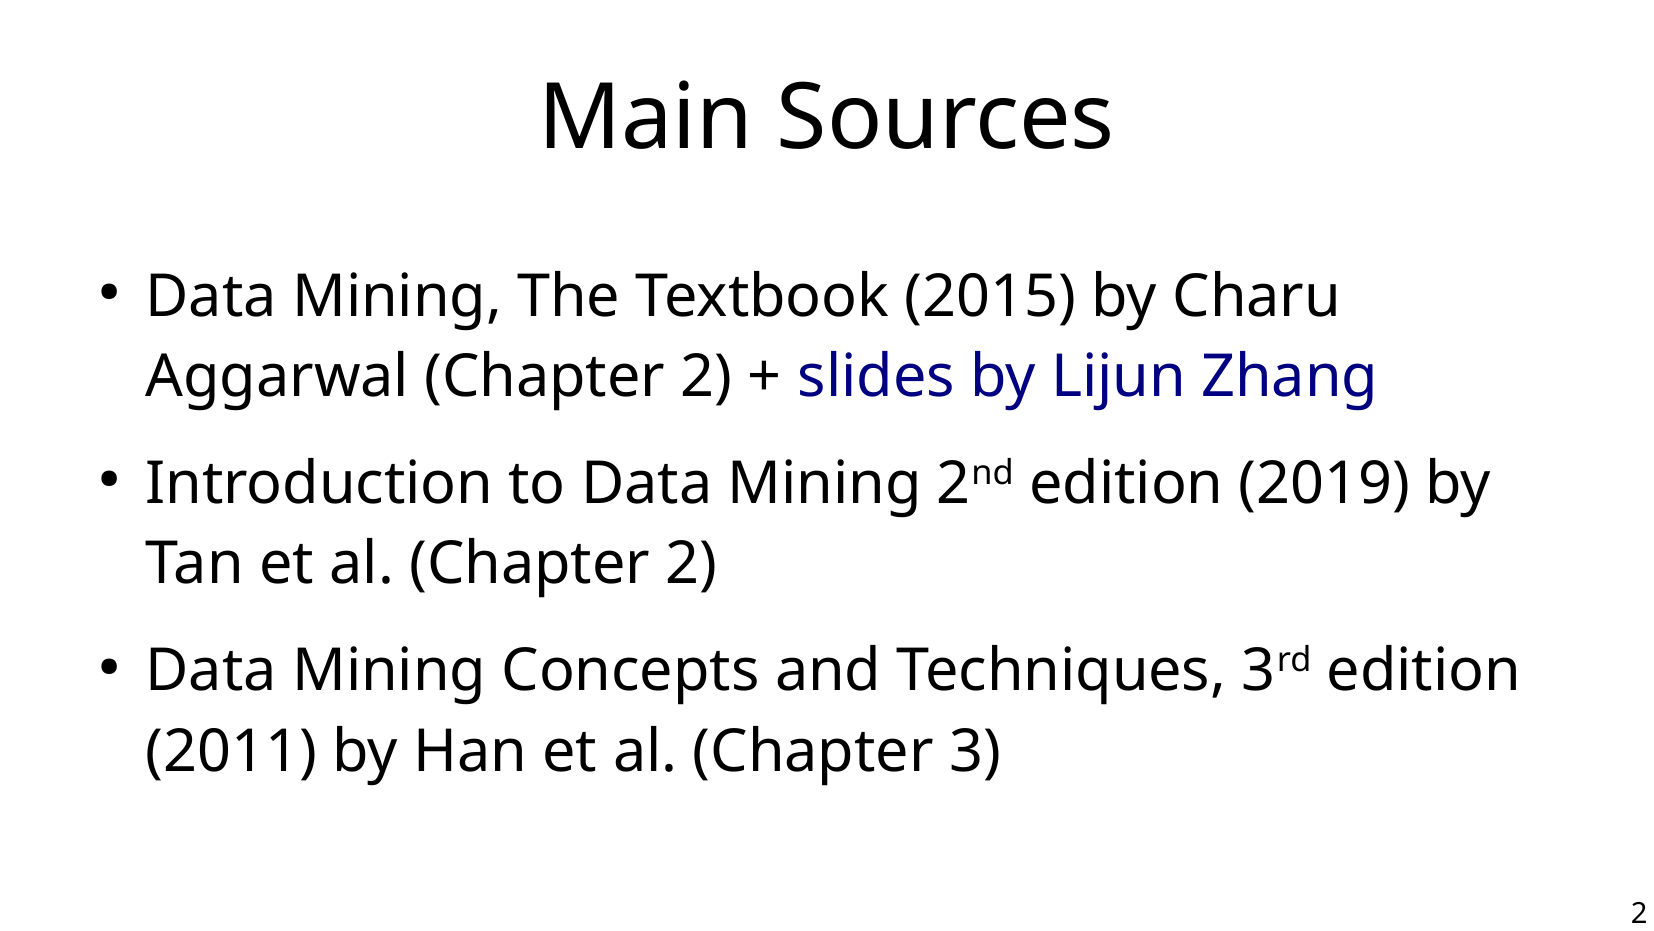

# Main Sources
Data Mining, The Textbook (2015) by Charu Aggarwal (Chapter 2) + slides by Lijun Zhang
Introduction to Data Mining 2nd edition (2019) by Tan et al. (Chapter 2)
Data Mining Concepts and Techniques, 3rd edition (2011) by Han et al. (Chapter 3)
2